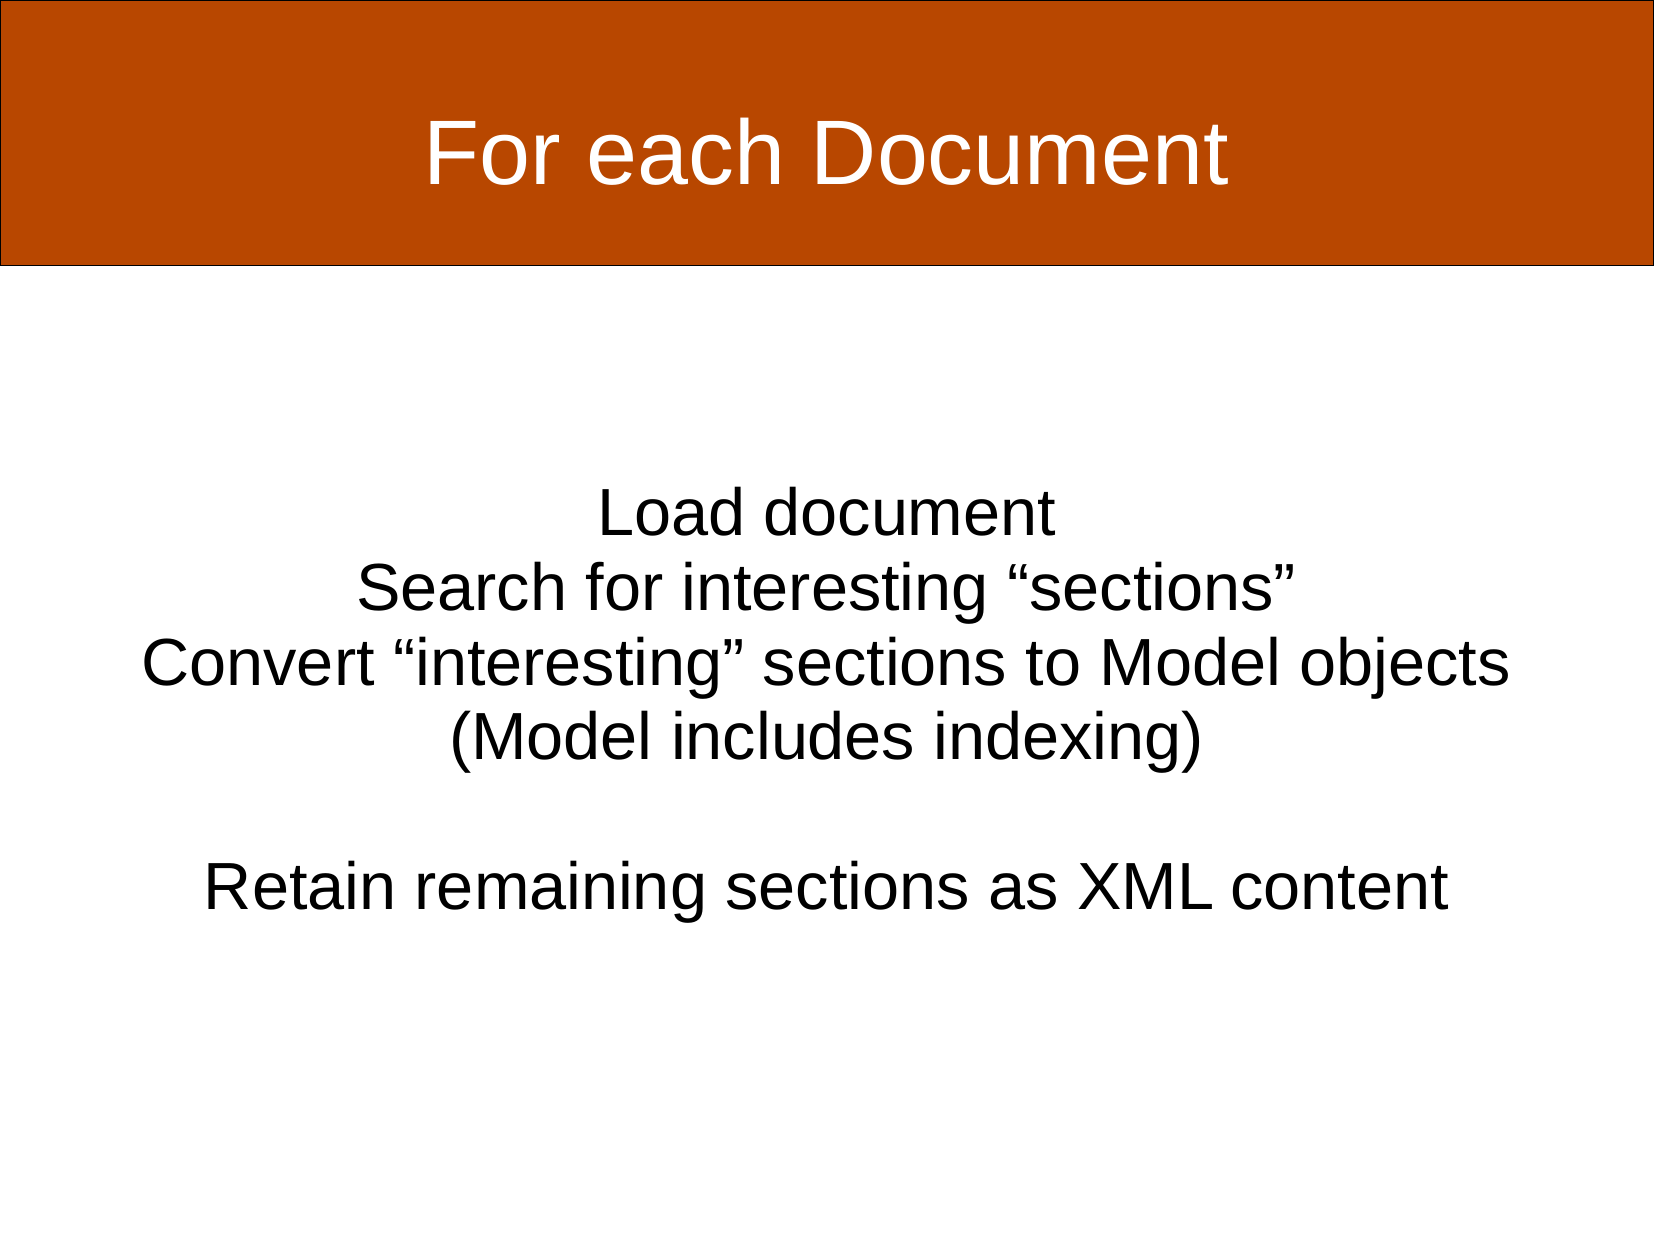

# For each Document
Load document
Search for interesting “sections”
Convert “interesting” sections to Model objects
(Model includes indexing)
Retain remaining sections as XML content